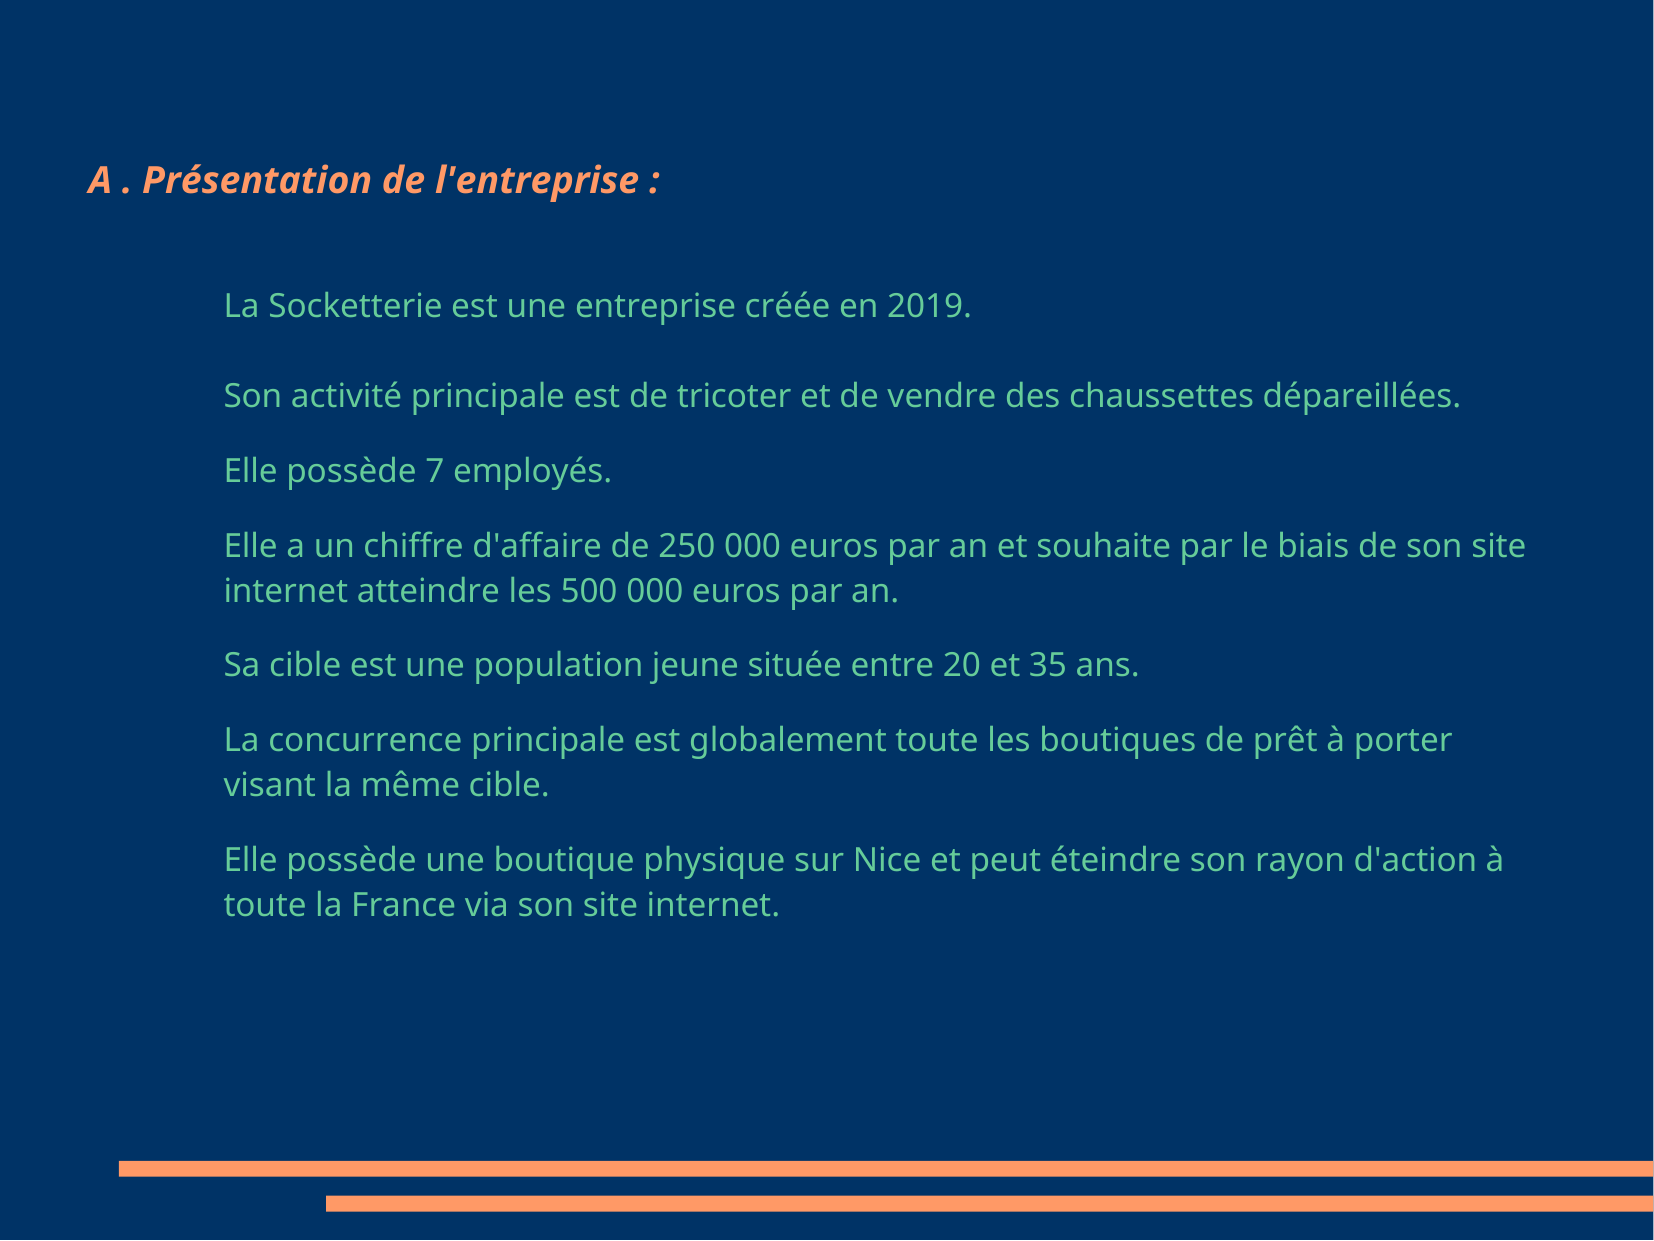

# A . Présentation de l'entreprise :
La Socketterie est une entreprise créée en 2019.
Son activité principale est de tricoter et de vendre des chaussettes dépareillées.
Elle possède 7 employés.
Elle a un chiffre d'affaire de 250 000 euros par an et souhaite par le biais de son site internet atteindre les 500 000 euros par an.
Sa cible est une population jeune située entre 20 et 35 ans.
La concurrence principale est globalement toute les boutiques de prêt à porter visant la même cible.
Elle possède une boutique physique sur Nice et peut éteindre son rayon d'action à toute la France via son site internet.